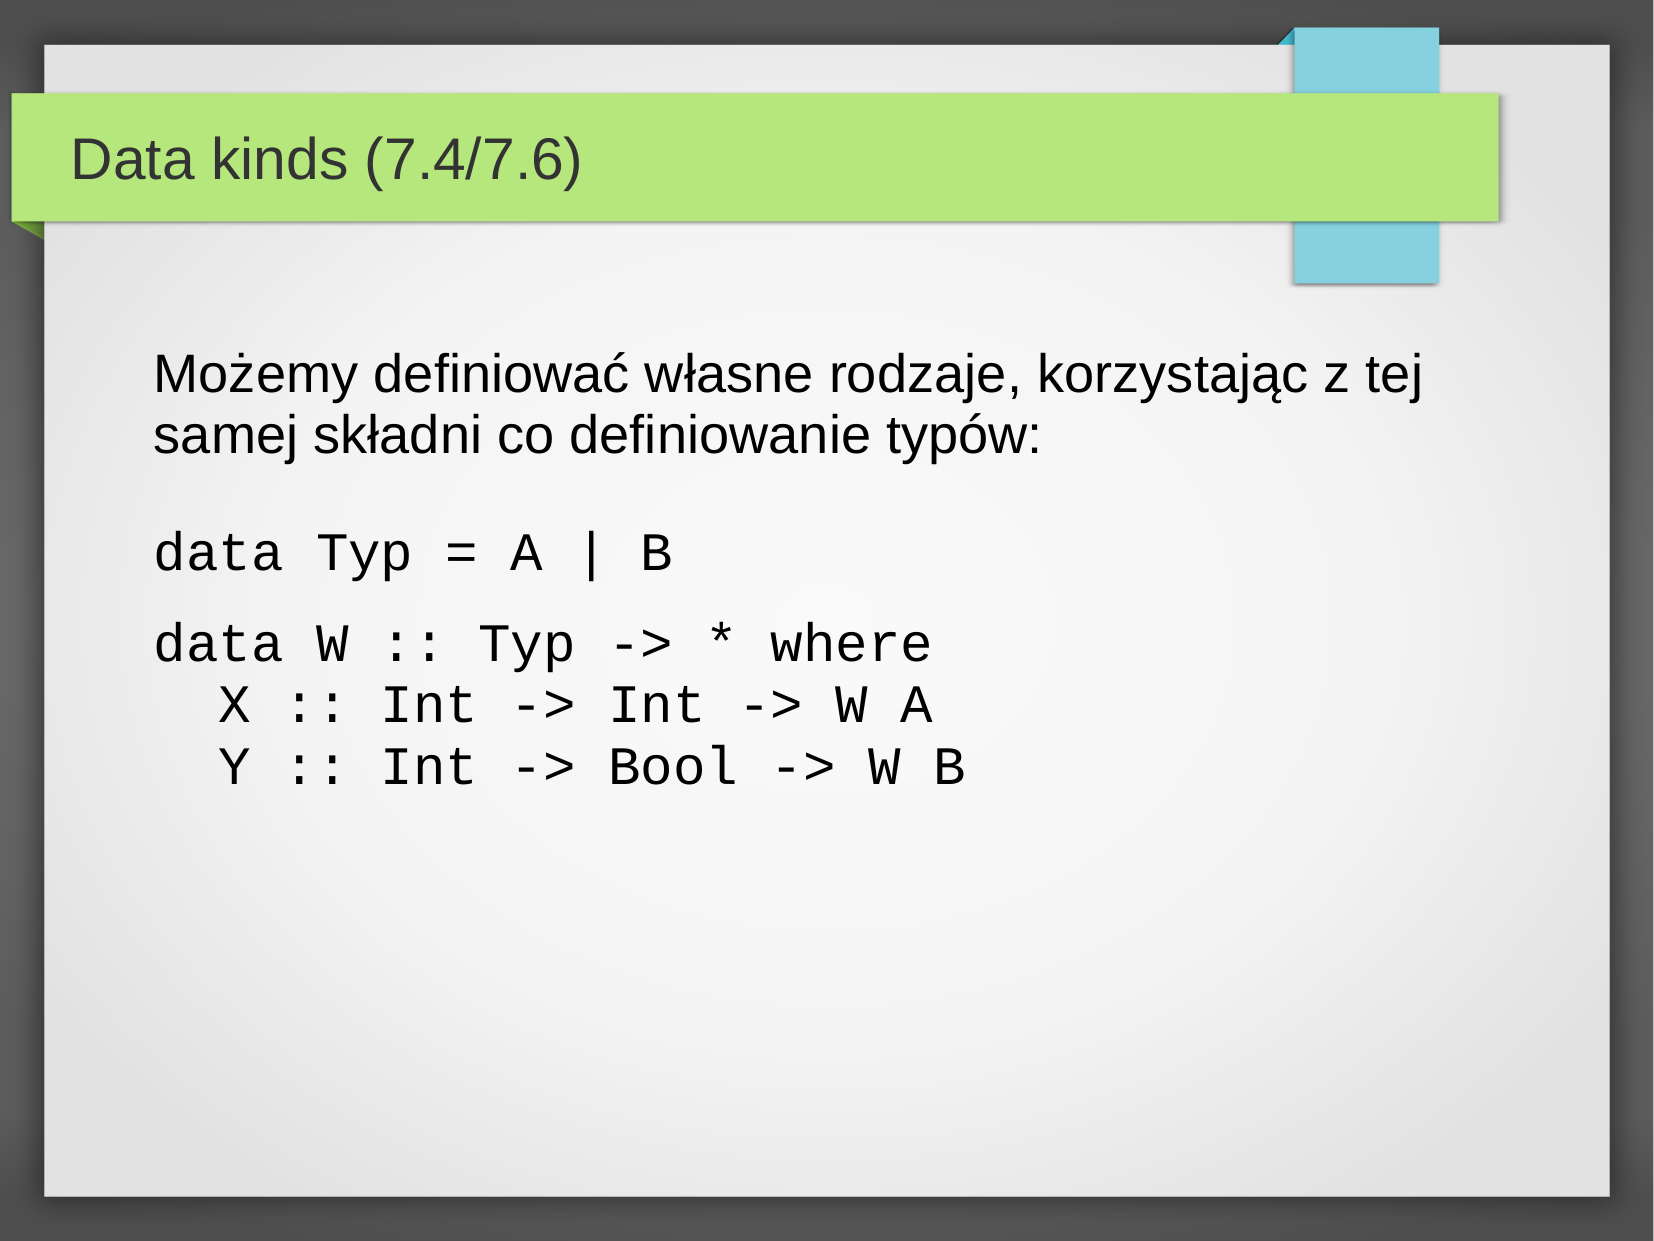

# Data kinds (7.4/7.6)
Możemy definiować własne rodzaje, korzystając z tej samej składni co definiowanie typów:
data Typ = A | B
data W :: Typ -> * where
 X :: Int -> Int -> W A
 Y :: Int -> Bool -> W B